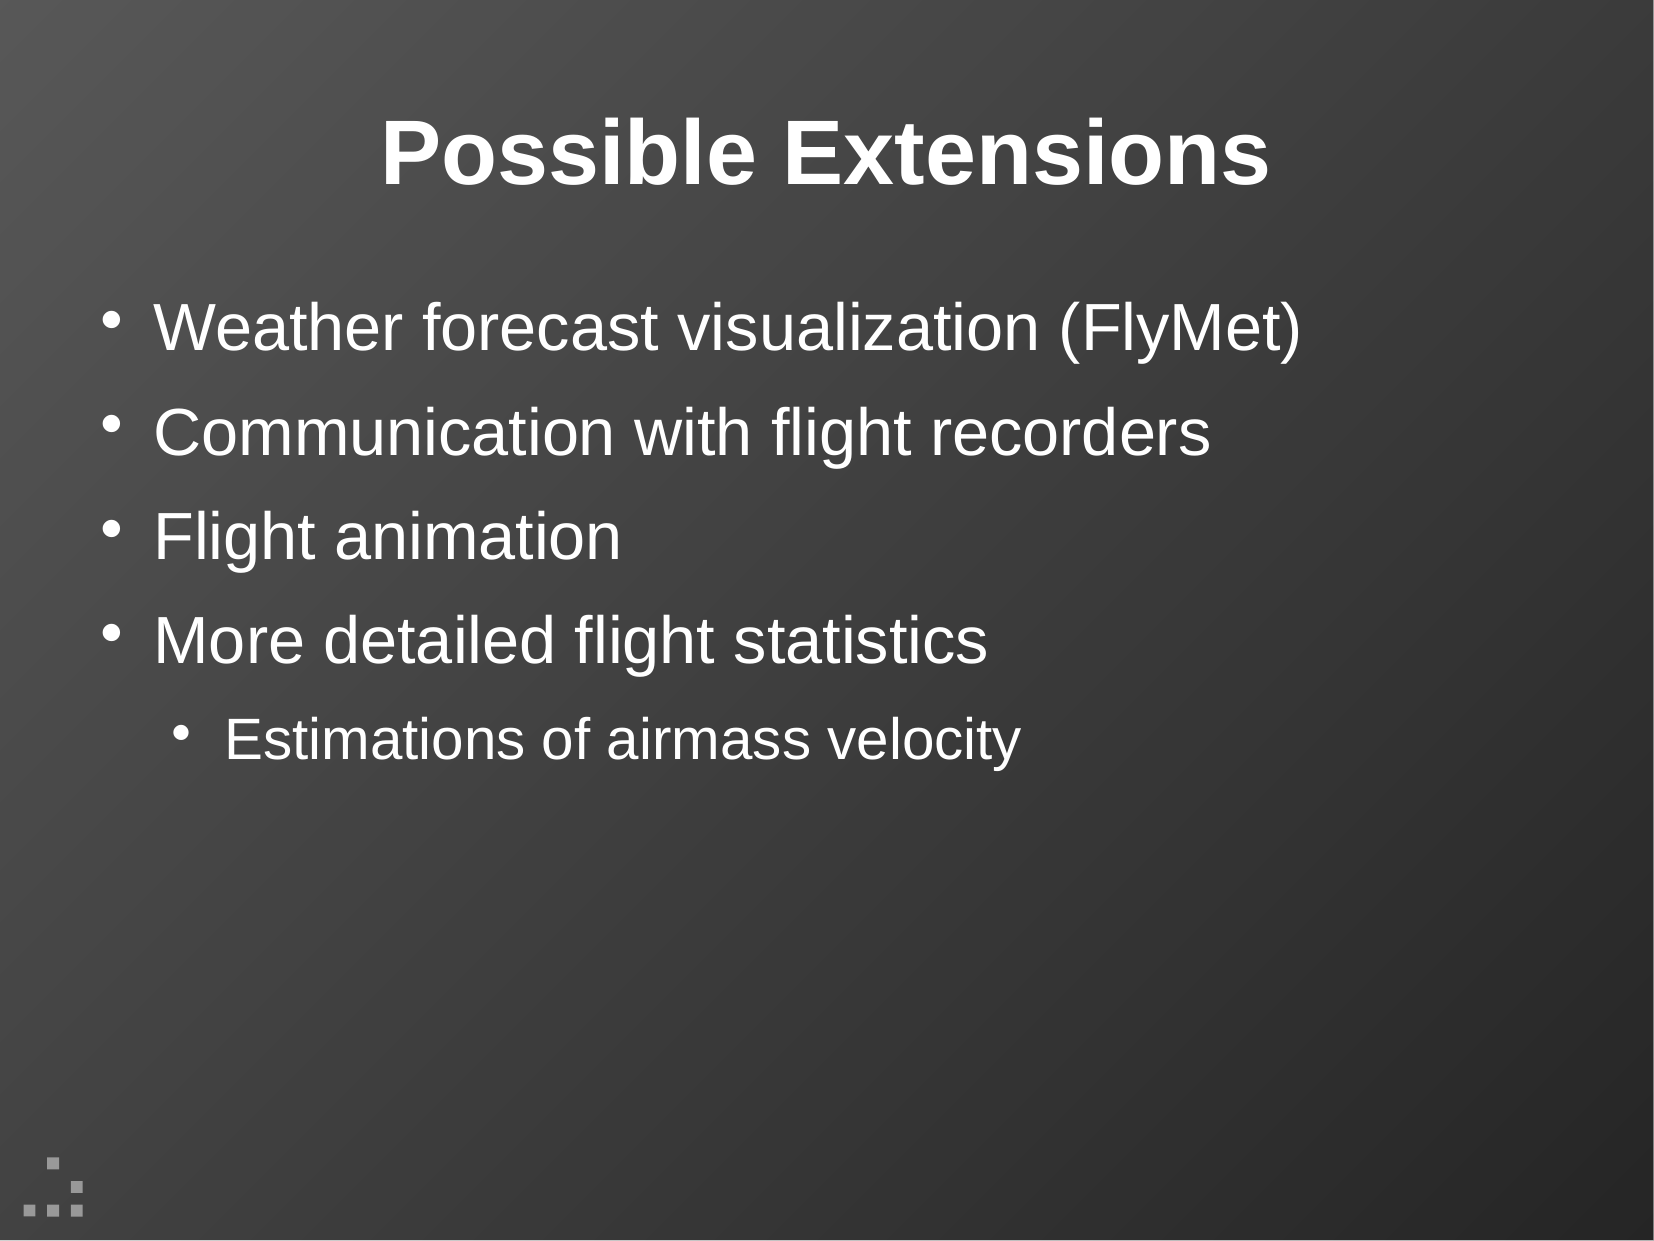

# Possible Extensions
Weather forecast visualization (FlyMet)
Communication with flight recorders
Flight animation
More detailed flight statistics
Estimations of airmass velocity